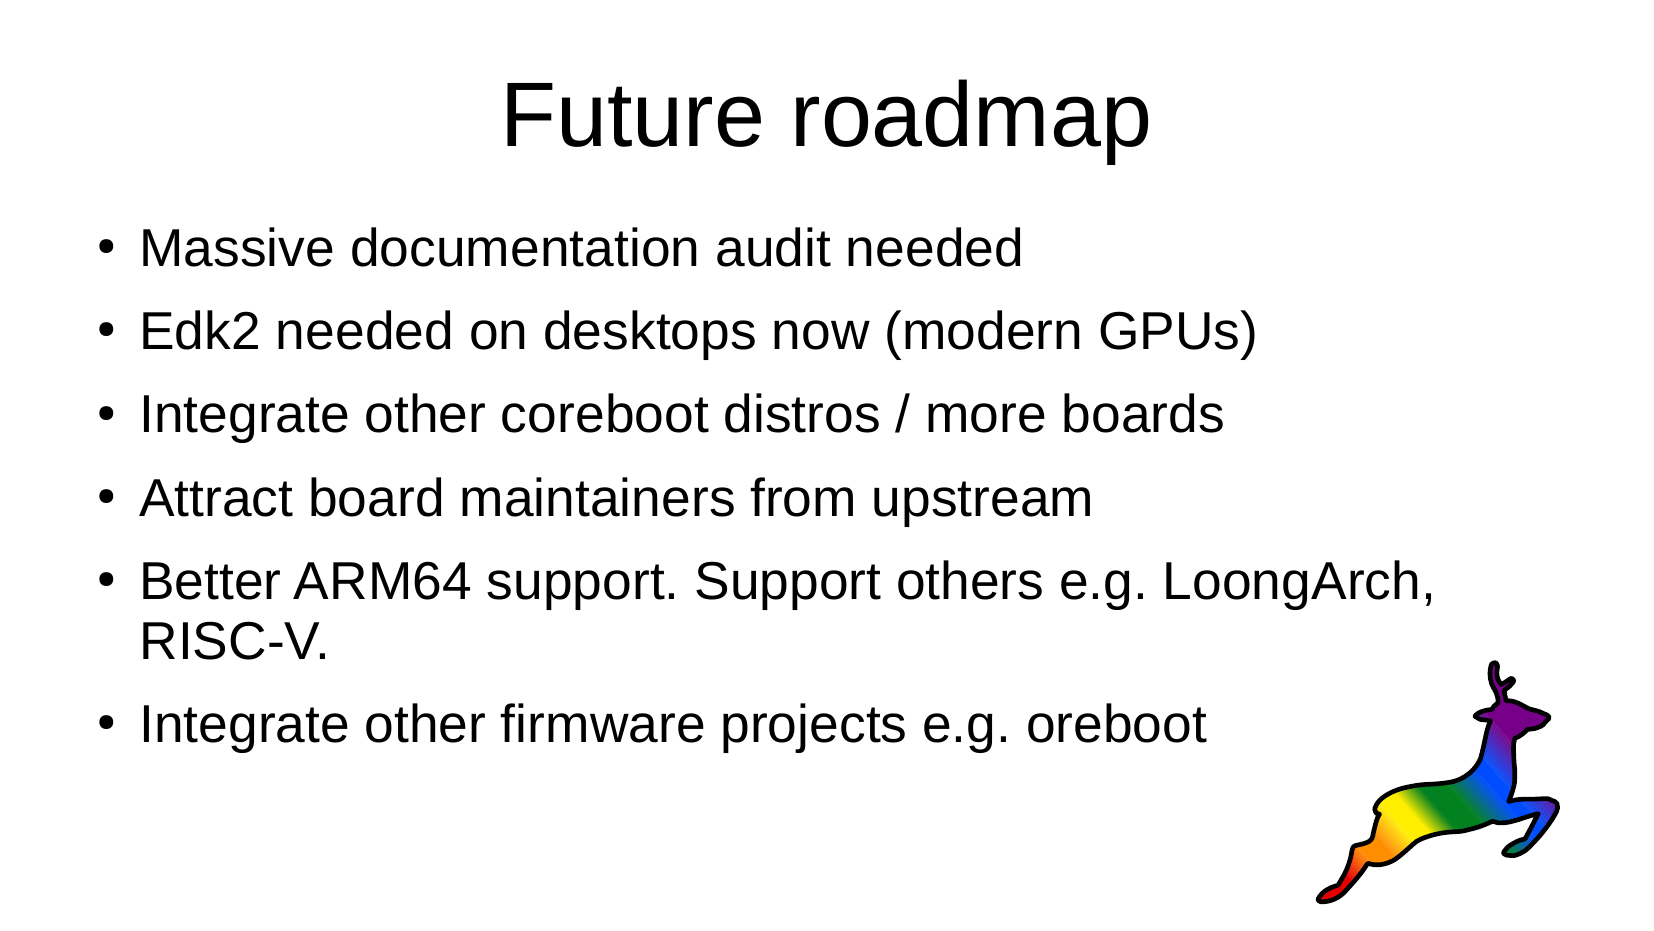

# Future roadmap
Massive documentation audit needed
Edk2 needed on desktops now (modern GPUs)
Integrate other coreboot distros / more boards
Attract board maintainers from upstream
Better ARM64 support. Support others e.g. LoongArch, RISC-V.
Integrate other firmware projects e.g. oreboot